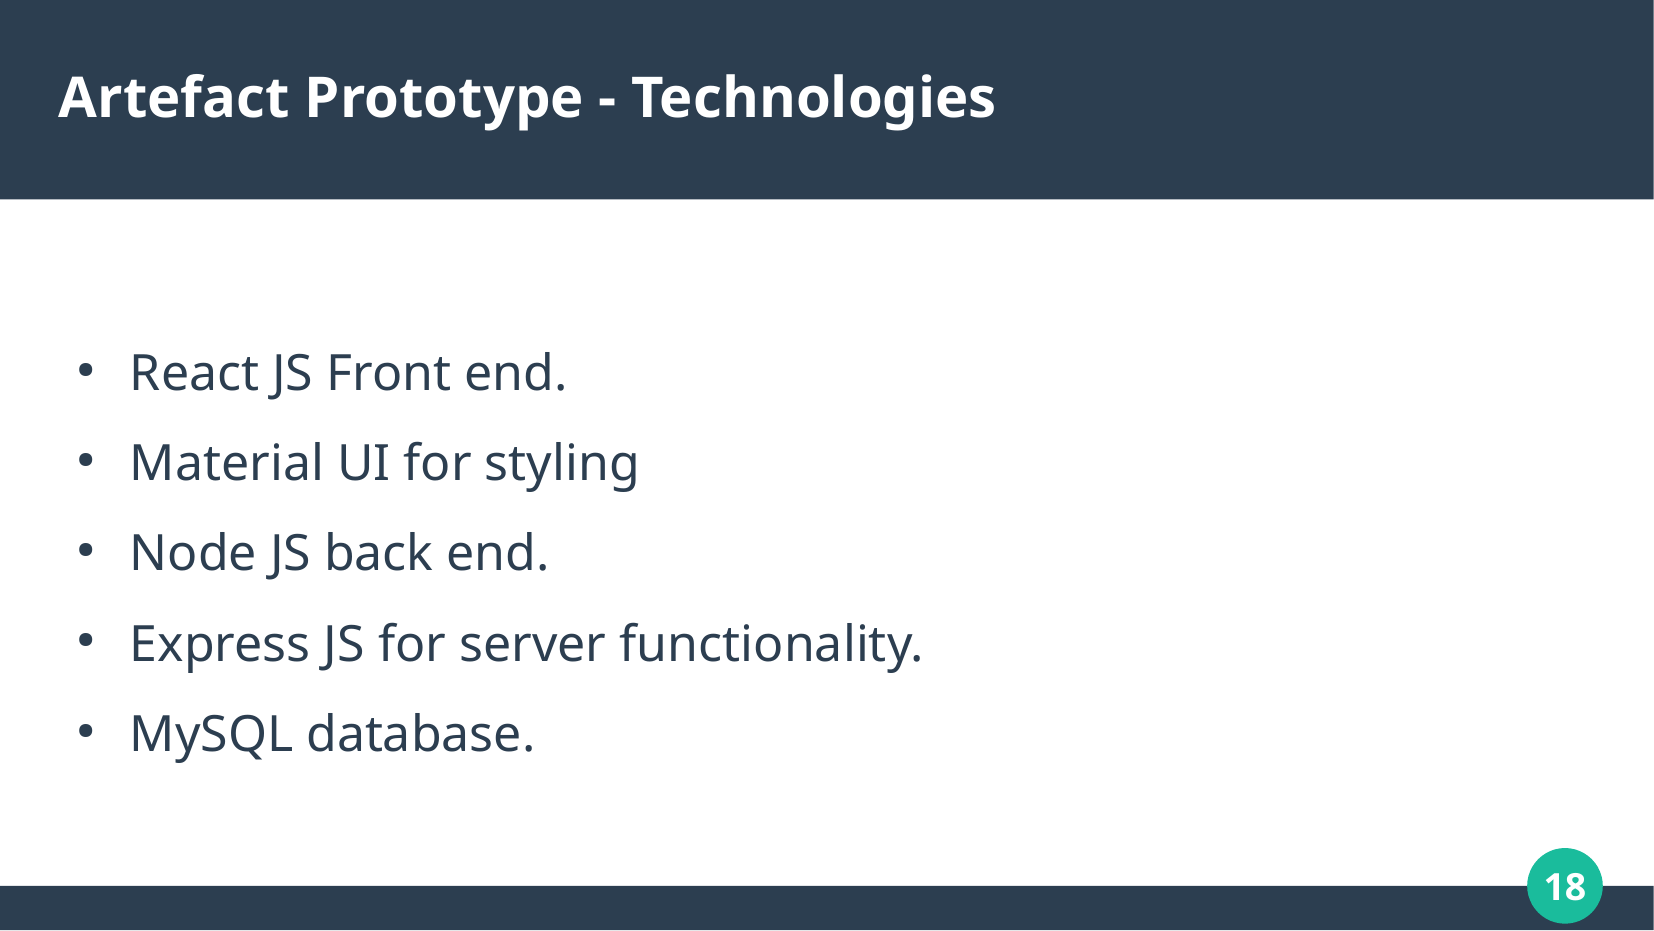

# Artefact Prototype - Technologies
React JS Front end.
Material UI for styling
Node JS back end.
Express JS for server functionality.
MySQL database.